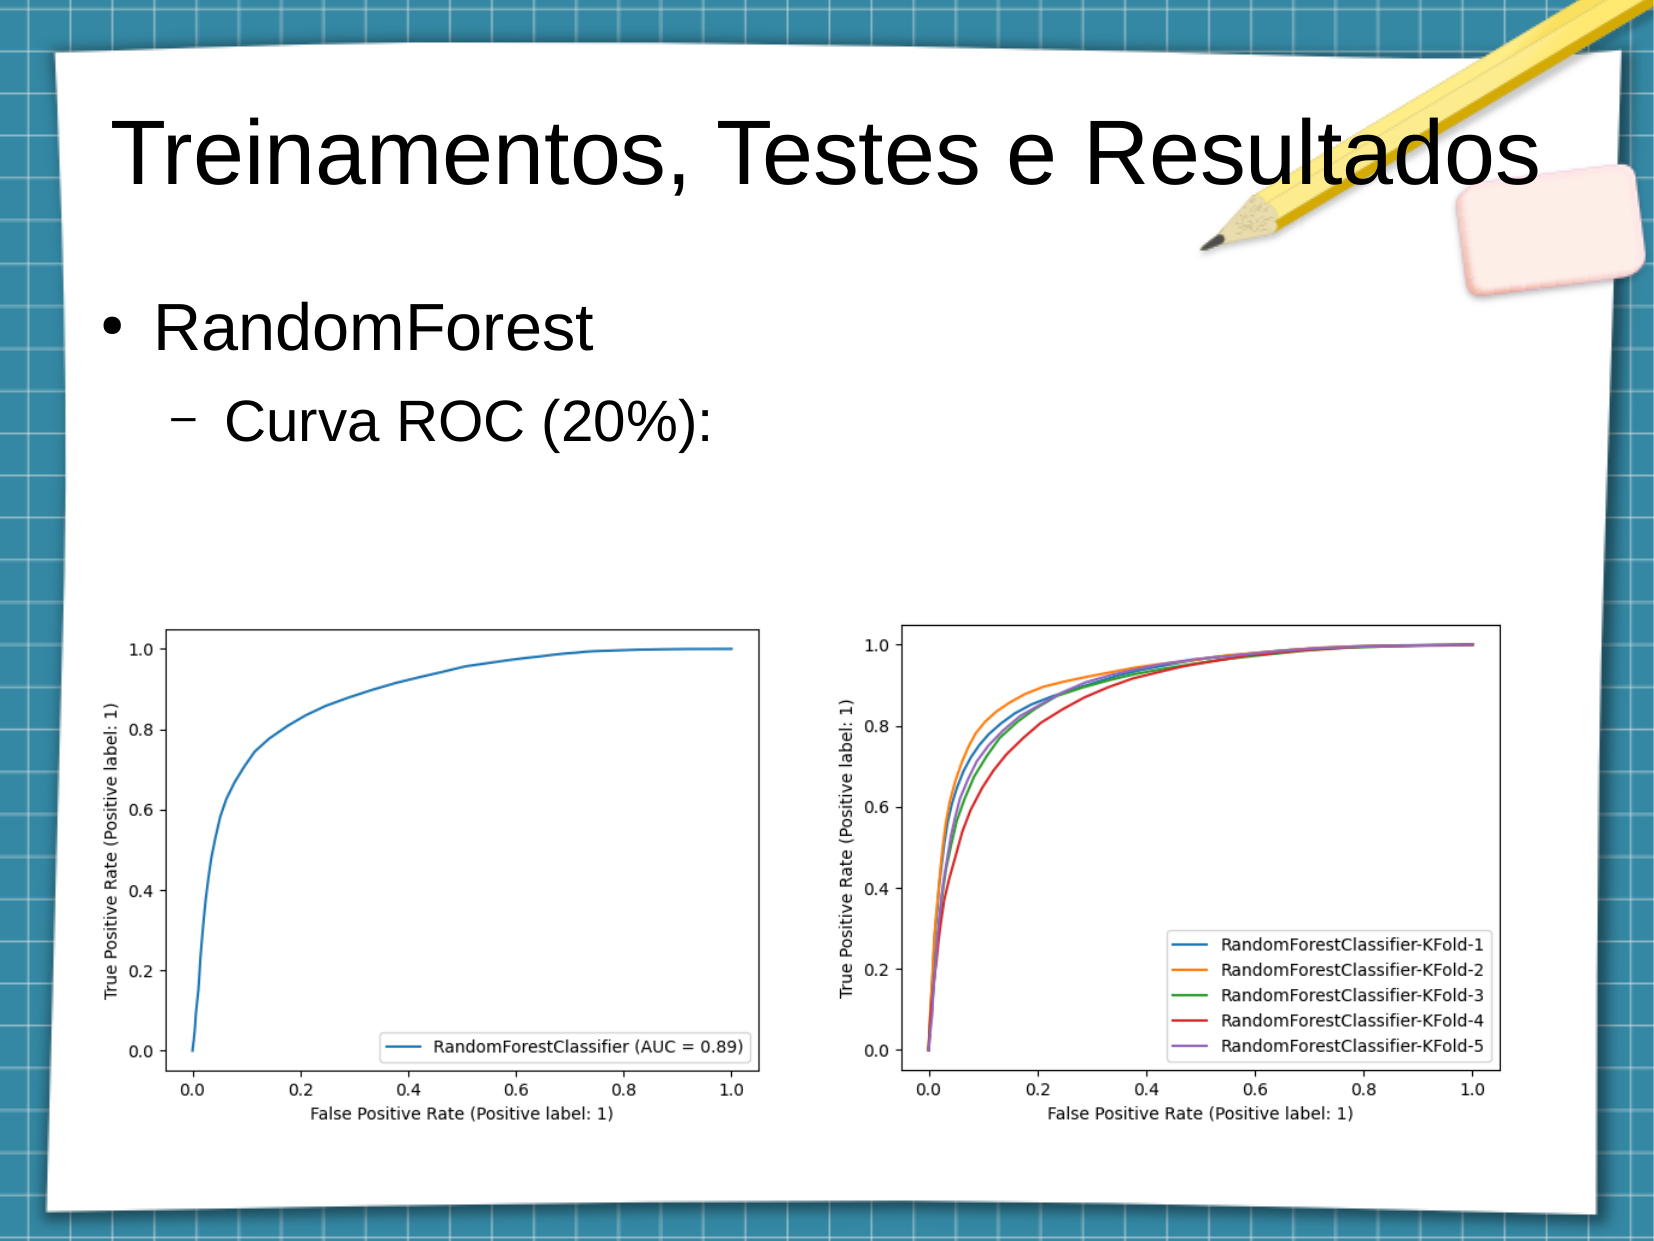

# Treinamentos, Testes e Resultados
RandomForest
Curva ROC (20%):